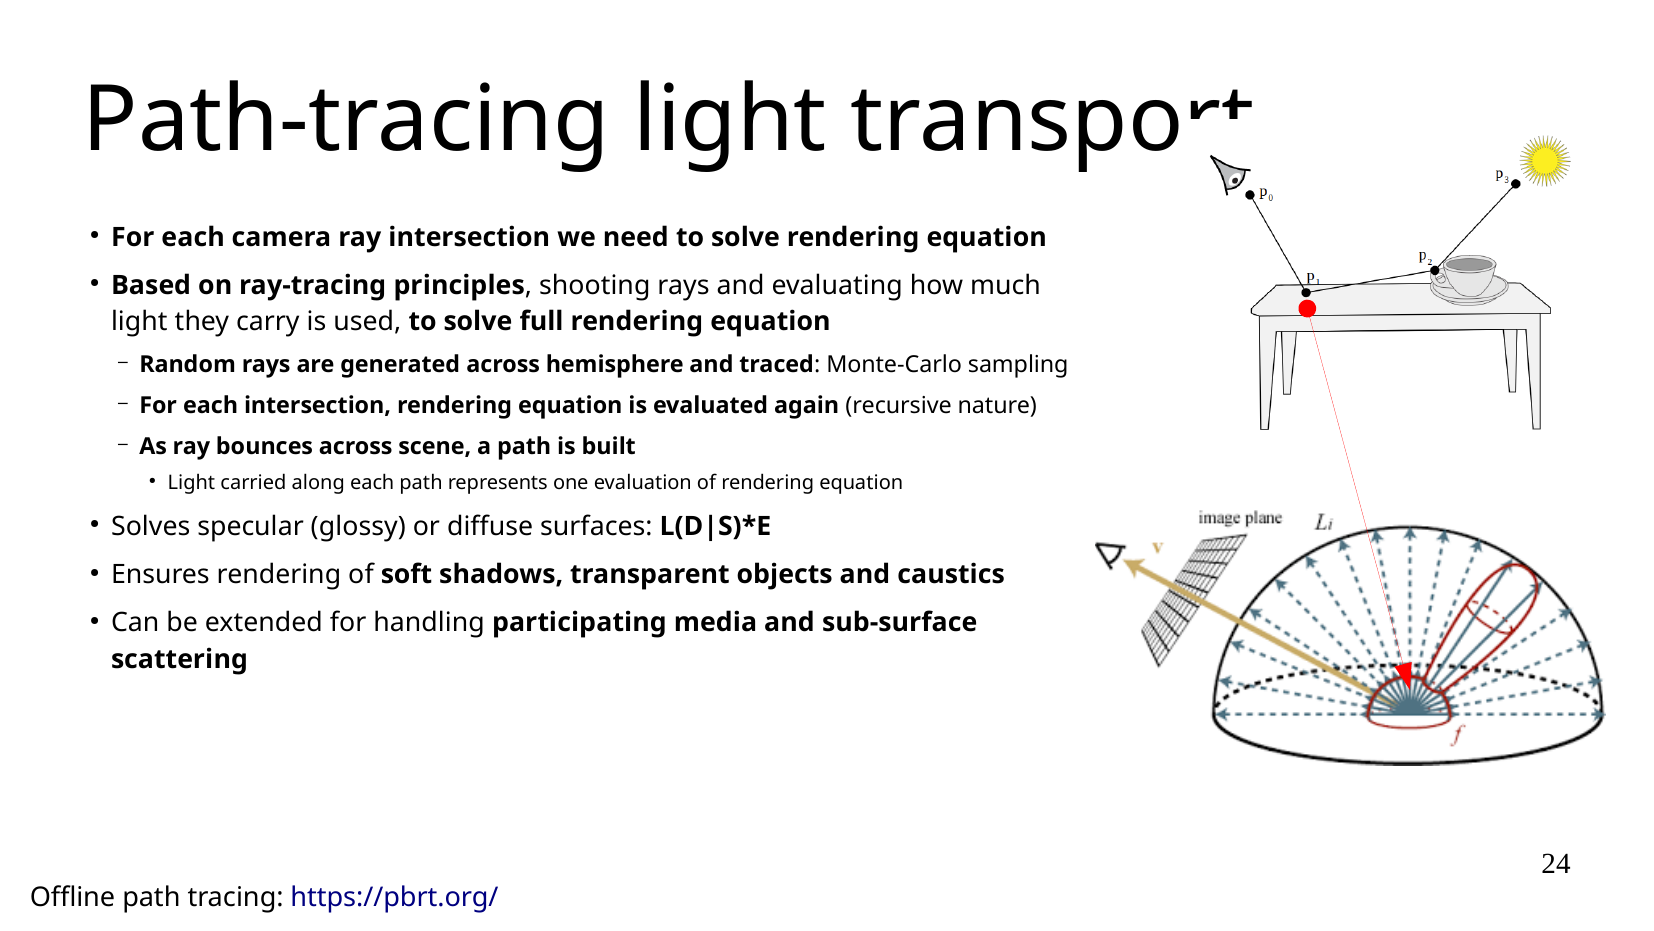

# Path-tracing light transport
For each camera ray intersection we need to solve rendering equation
Based on ray-tracing principles, shooting rays and evaluating how much light they carry is used, to solve full rendering equation
Random rays are generated across hemisphere and traced: Monte-Carlo sampling
For each intersection, rendering equation is evaluated again (recursive nature)
As ray bounces across scene, a path is built
Light carried along each path represents one evaluation of rendering equation
Solves specular (glossy) or diffuse surfaces: L(D|S)*E
Ensures rendering of soft shadows, transparent objects and caustics
Can be extended for handling participating media and sub-surface scattering
24
Offline path tracing: https://pbrt.org/